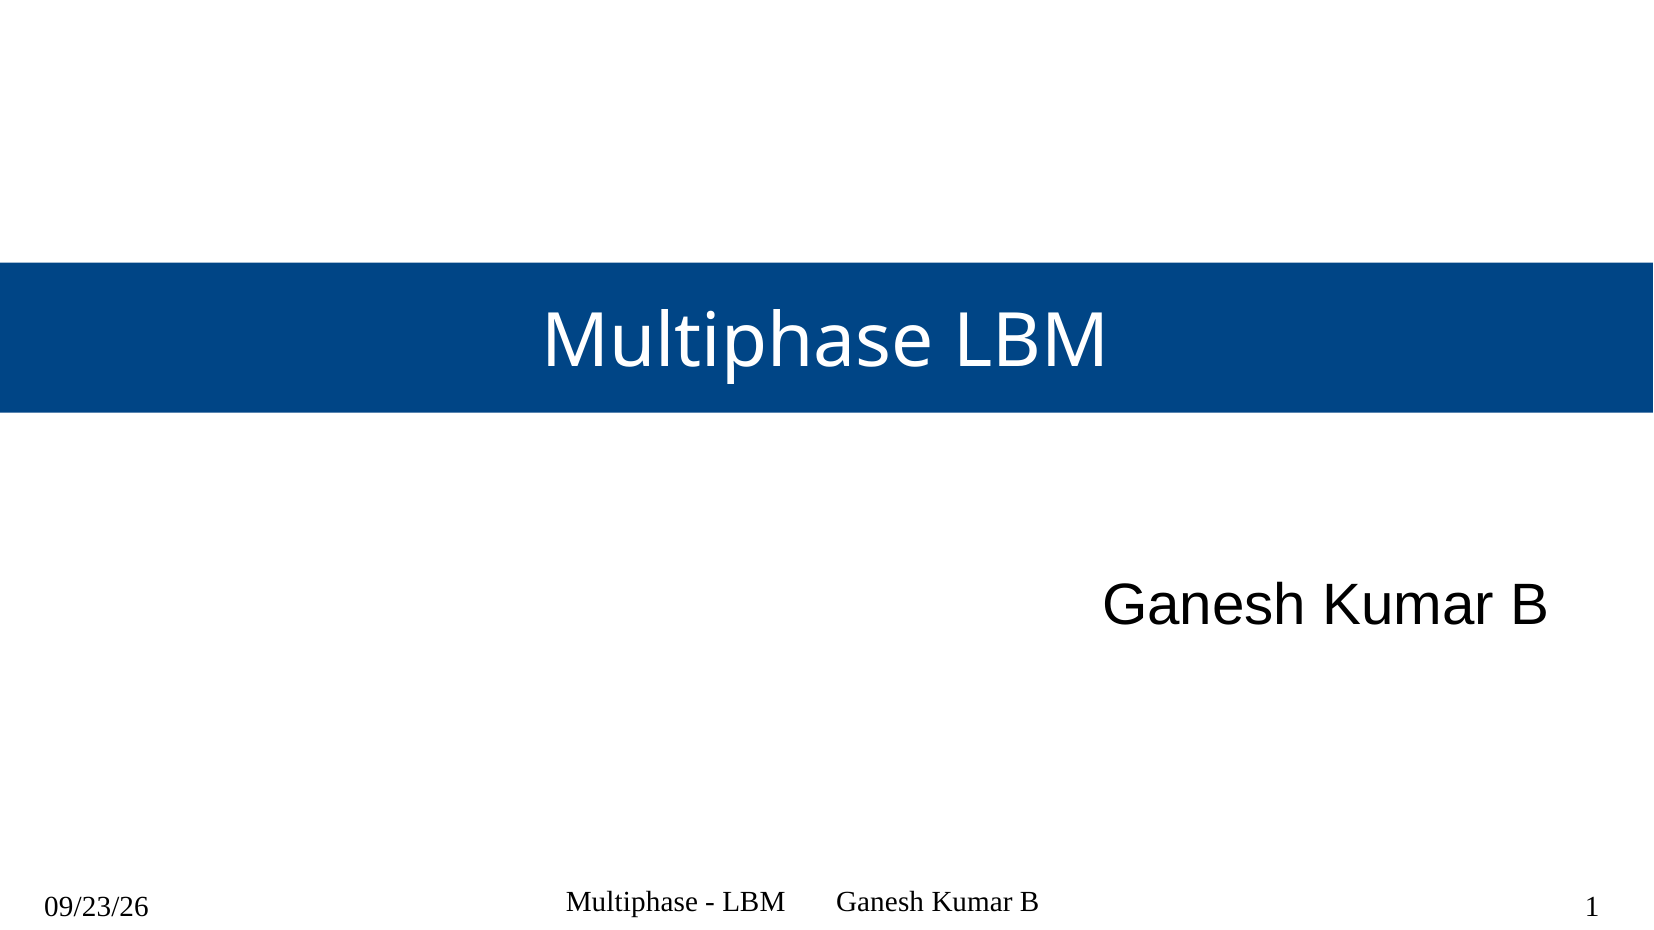

# Multiphase LBM
Ganesh Kumar B
Multiphase - LBM Ganesh Kumar B
1